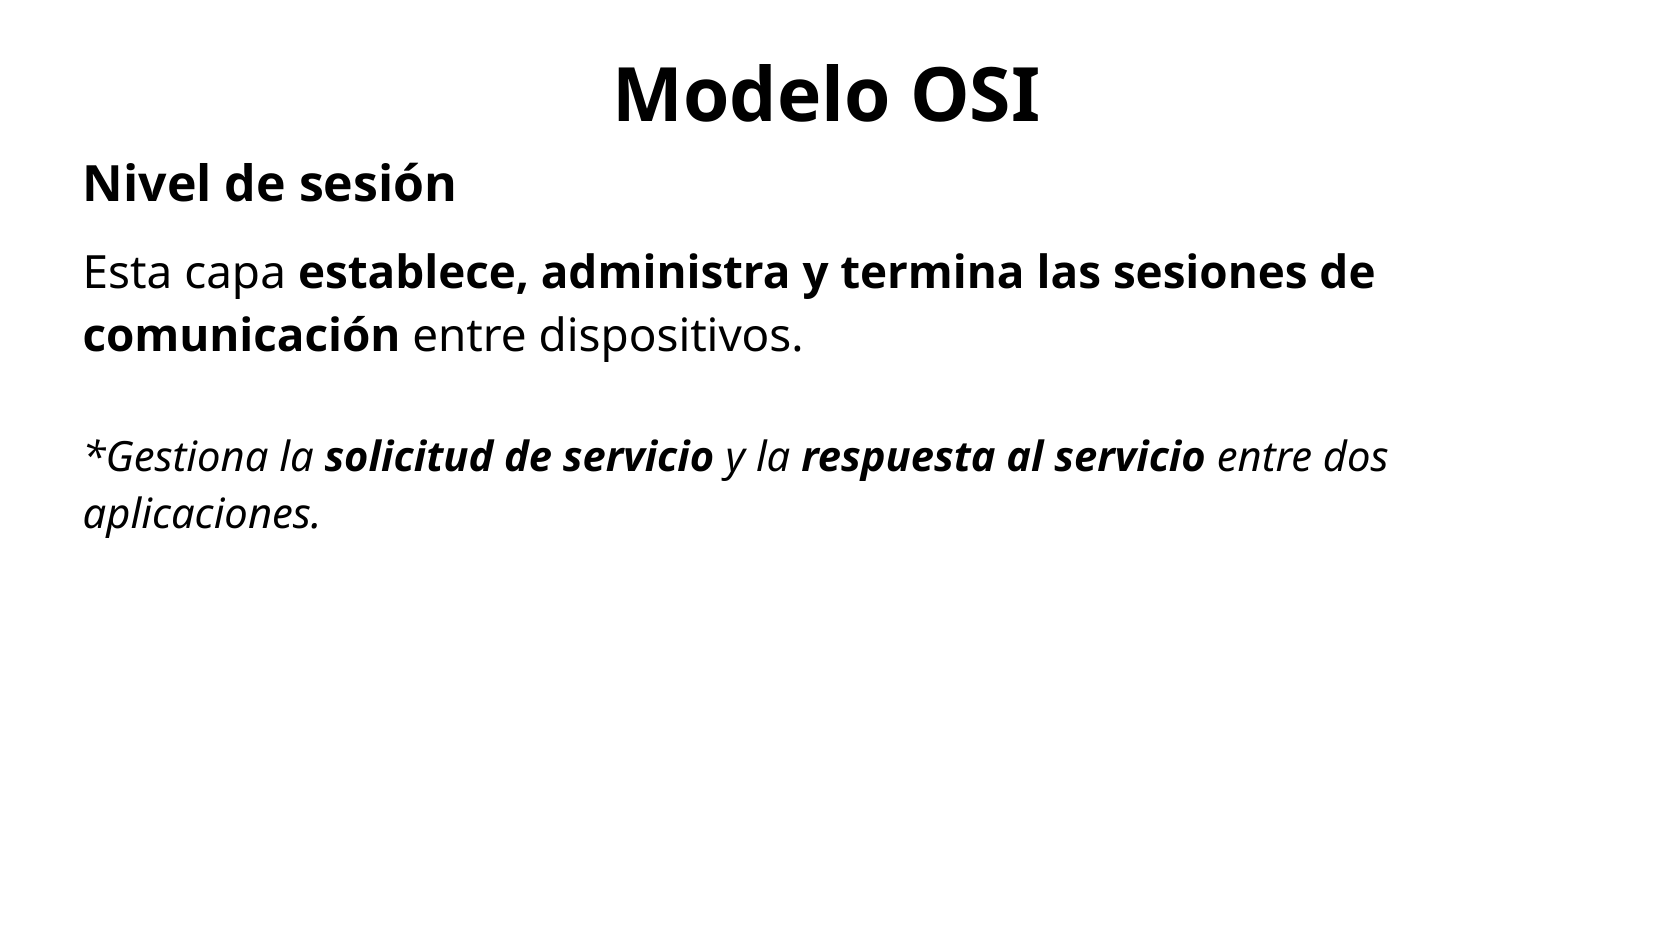

# Modelo OSI
Nivel de sesión
Esta capa establece, administra y termina las sesiones de comunicación entre dispositivos.
*Gestiona la solicitud de servicio y la respuesta al servicio entre dos aplicaciones.